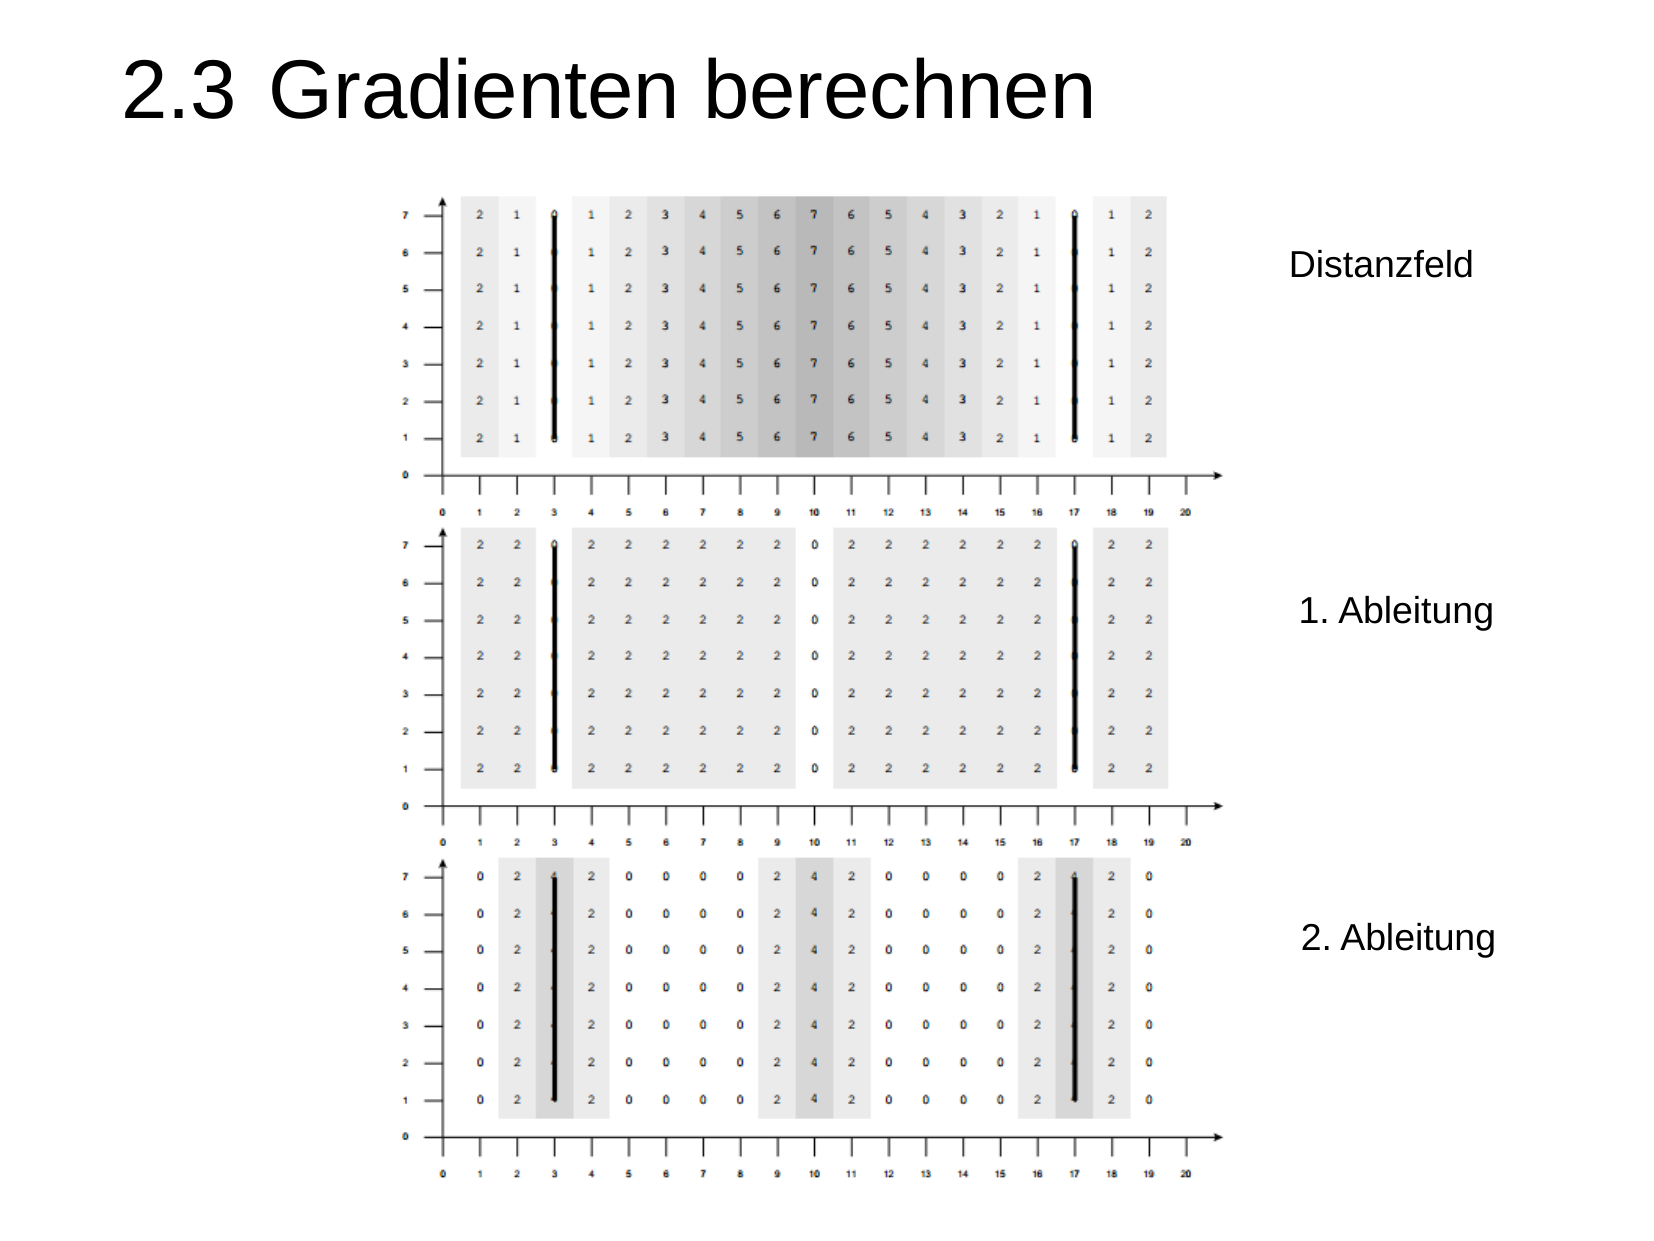

2.3	Gradienten berechnen
 Distanzfeld
 1. Ableitung
 2. Ableitung